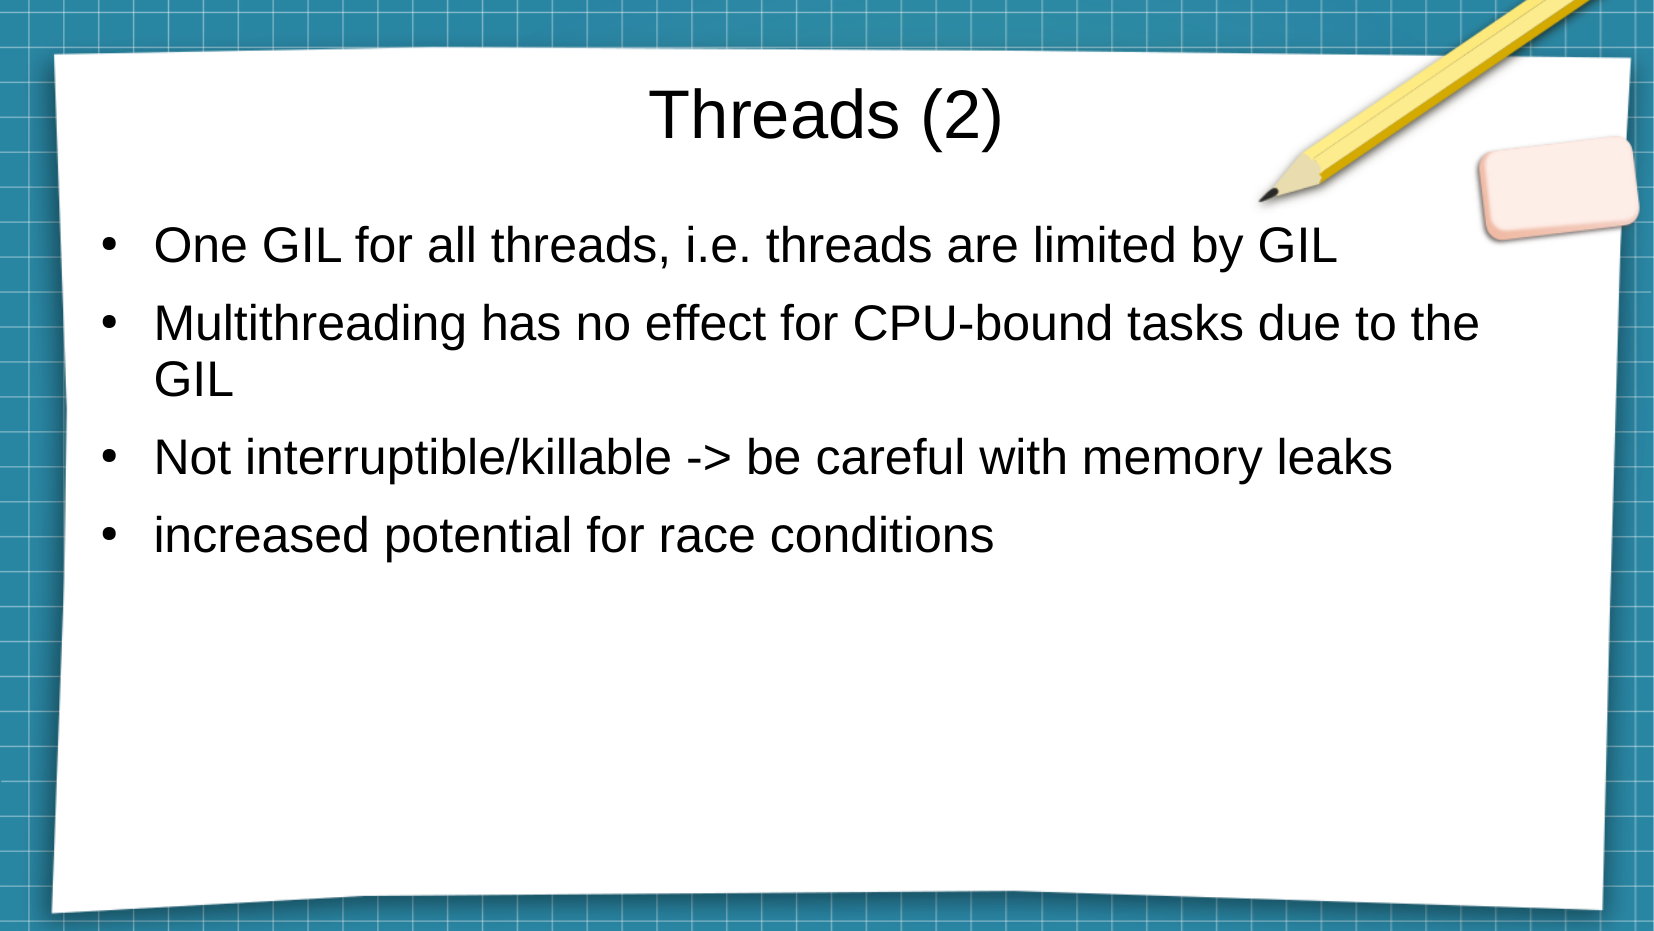

# Threads (2)
One GIL for all threads, i.e. threads are limited by GIL
Multithreading has no effect for CPU-bound tasks due to the GIL
Not interruptible/killable -> be careful with memory leaks
increased potential for race conditions